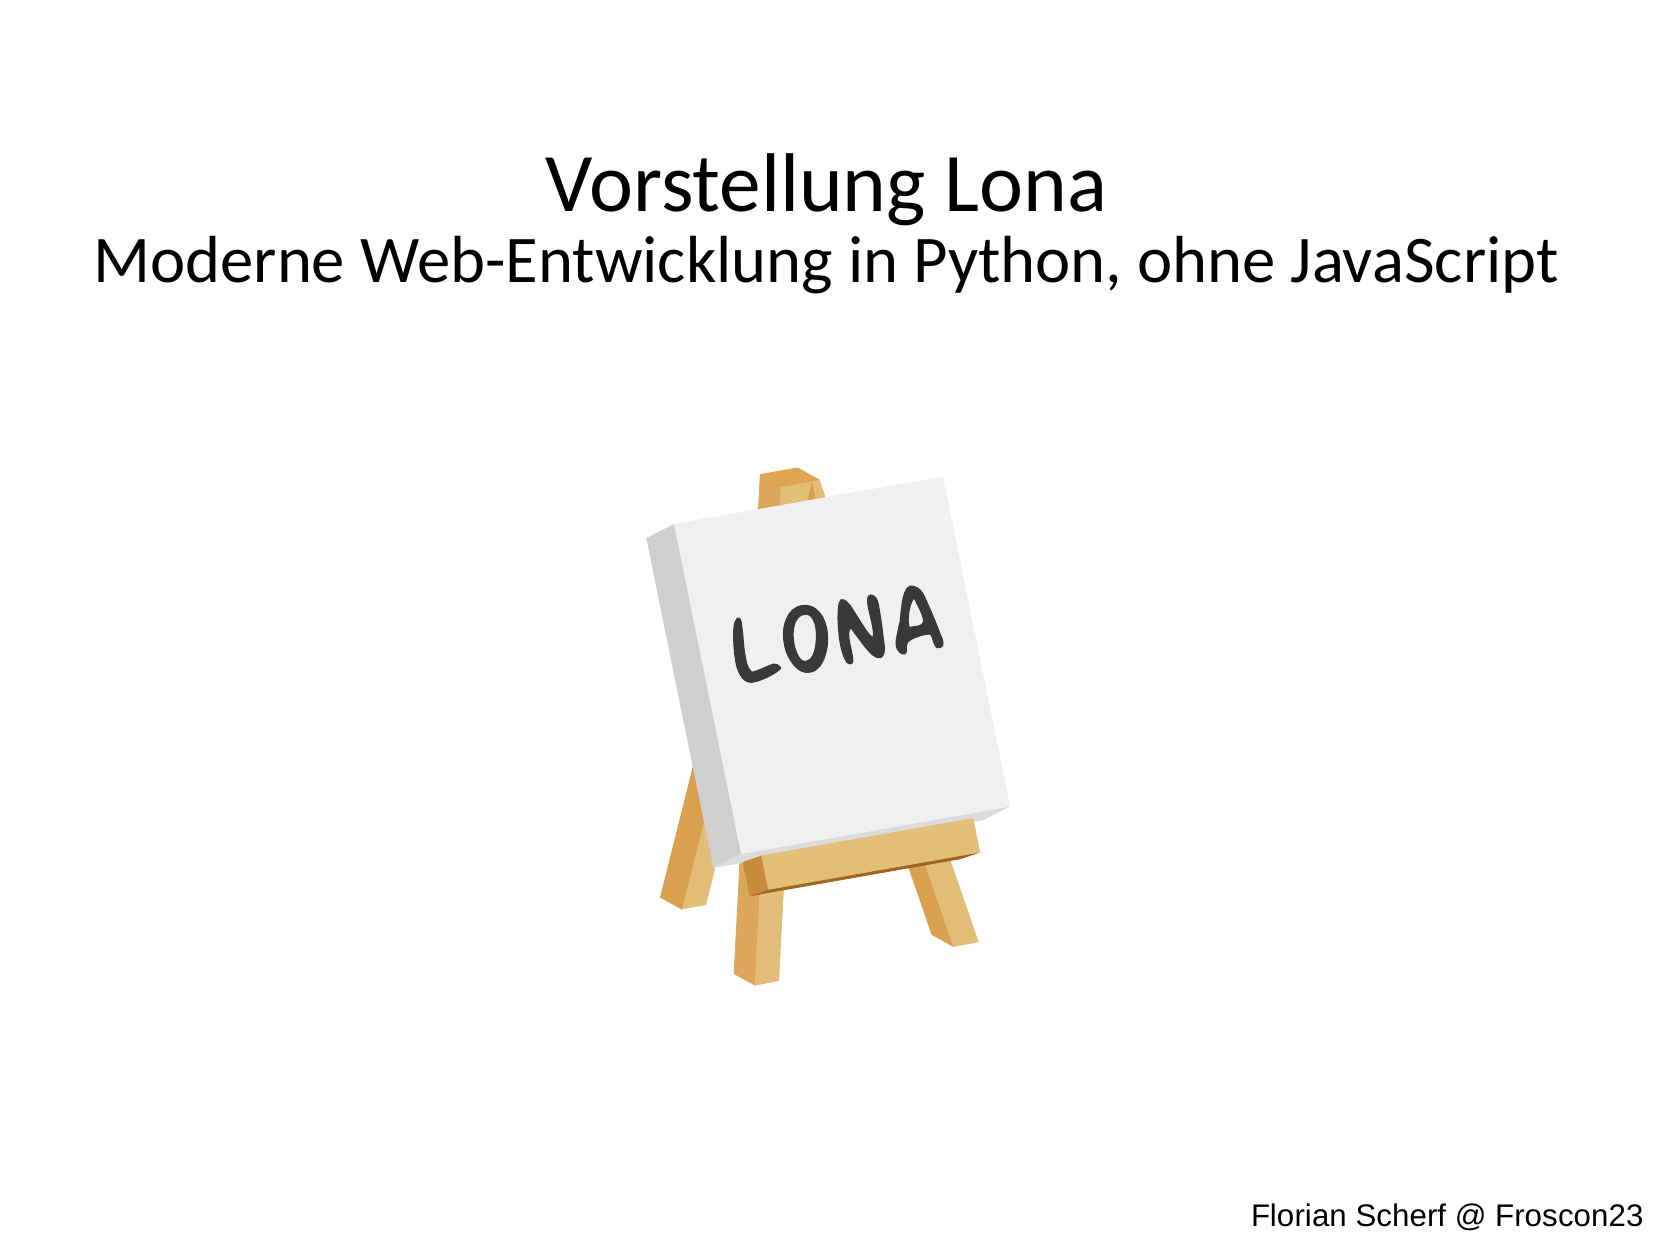

# Vorstellung Lona Moderne Web-Entwicklung in Python, ohne JavaScript
Florian Scherf @ Froscon23